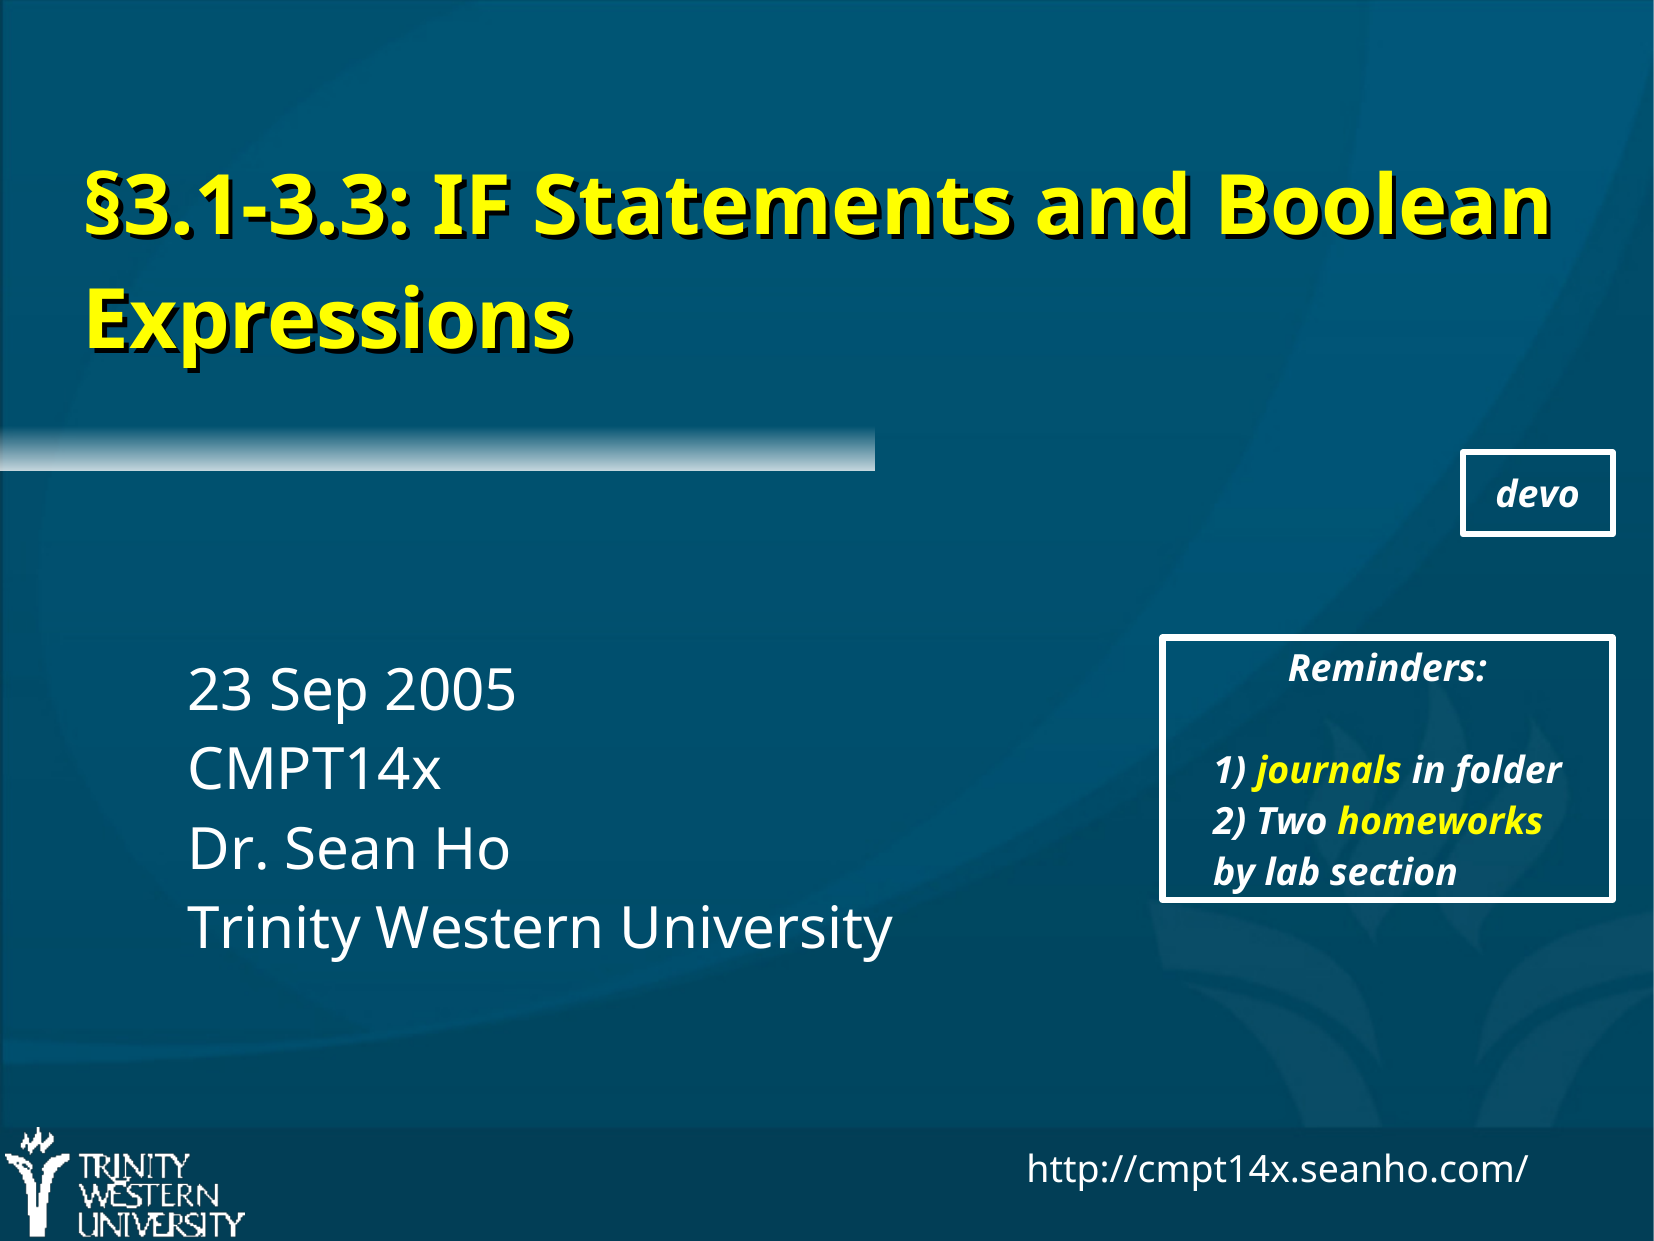

# §3.1-3.3: IF Statements and Boolean Expressions
devo
23 Sep 2005
CMPT14x
Dr. Sean Ho
Trinity Western University
Reminders:
1) journals in folder
2) Two homeworks
by lab section
http://cmpt14x.seanho.com/